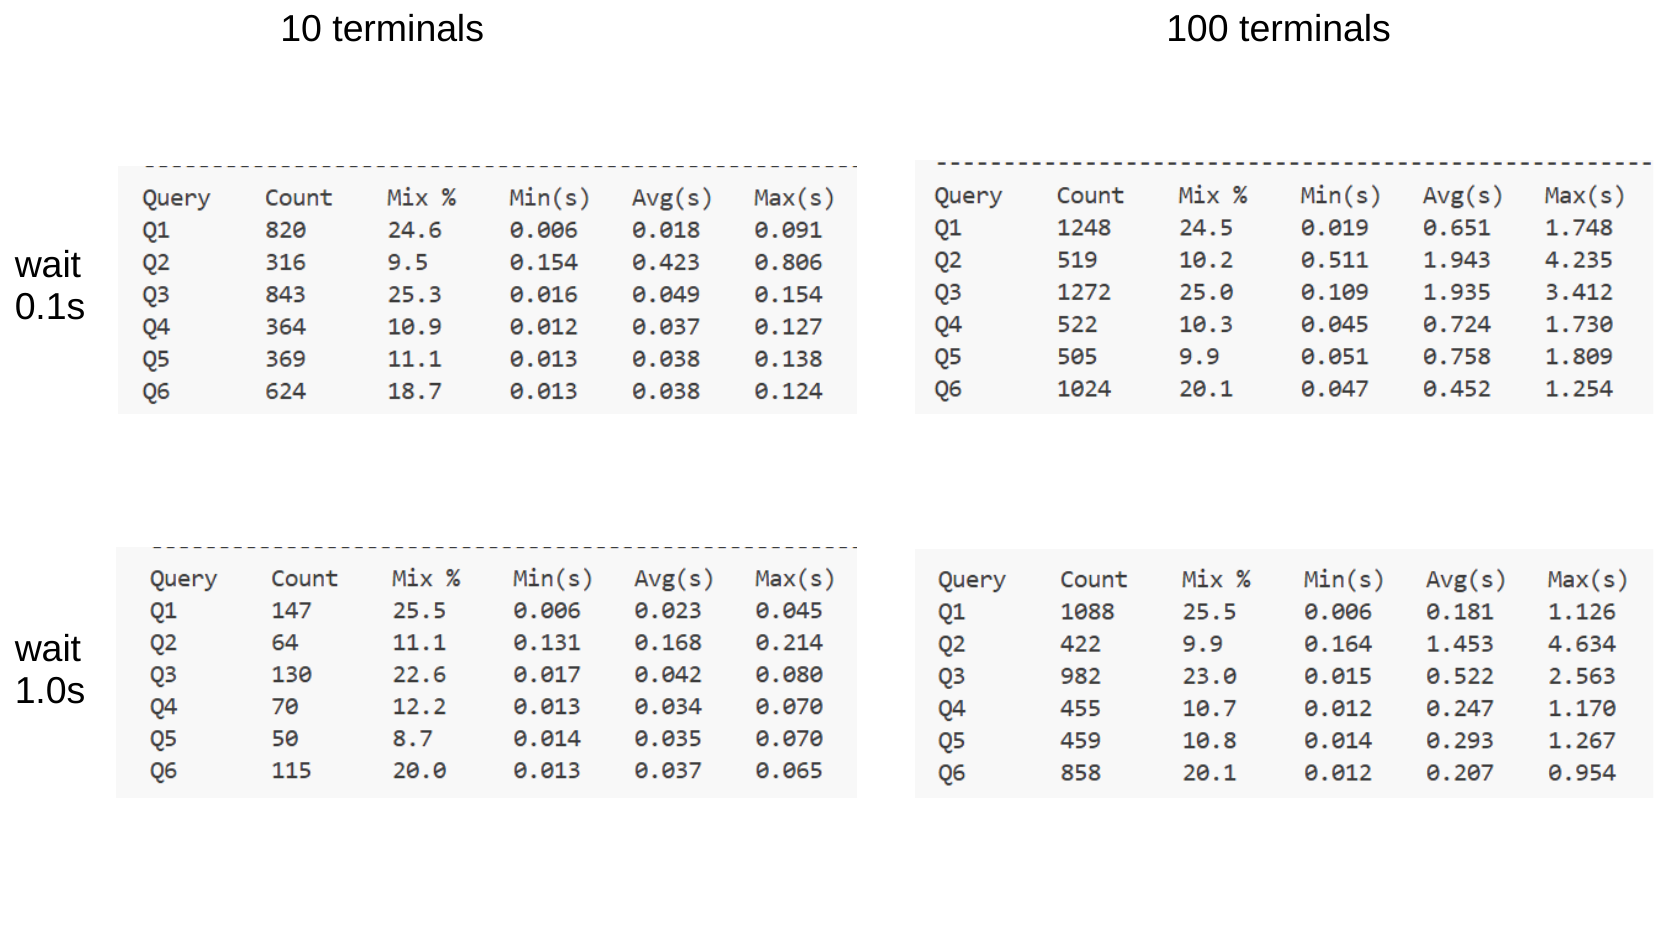

10 terminals
100 terminals
wait
0.1s
wait
1.0s